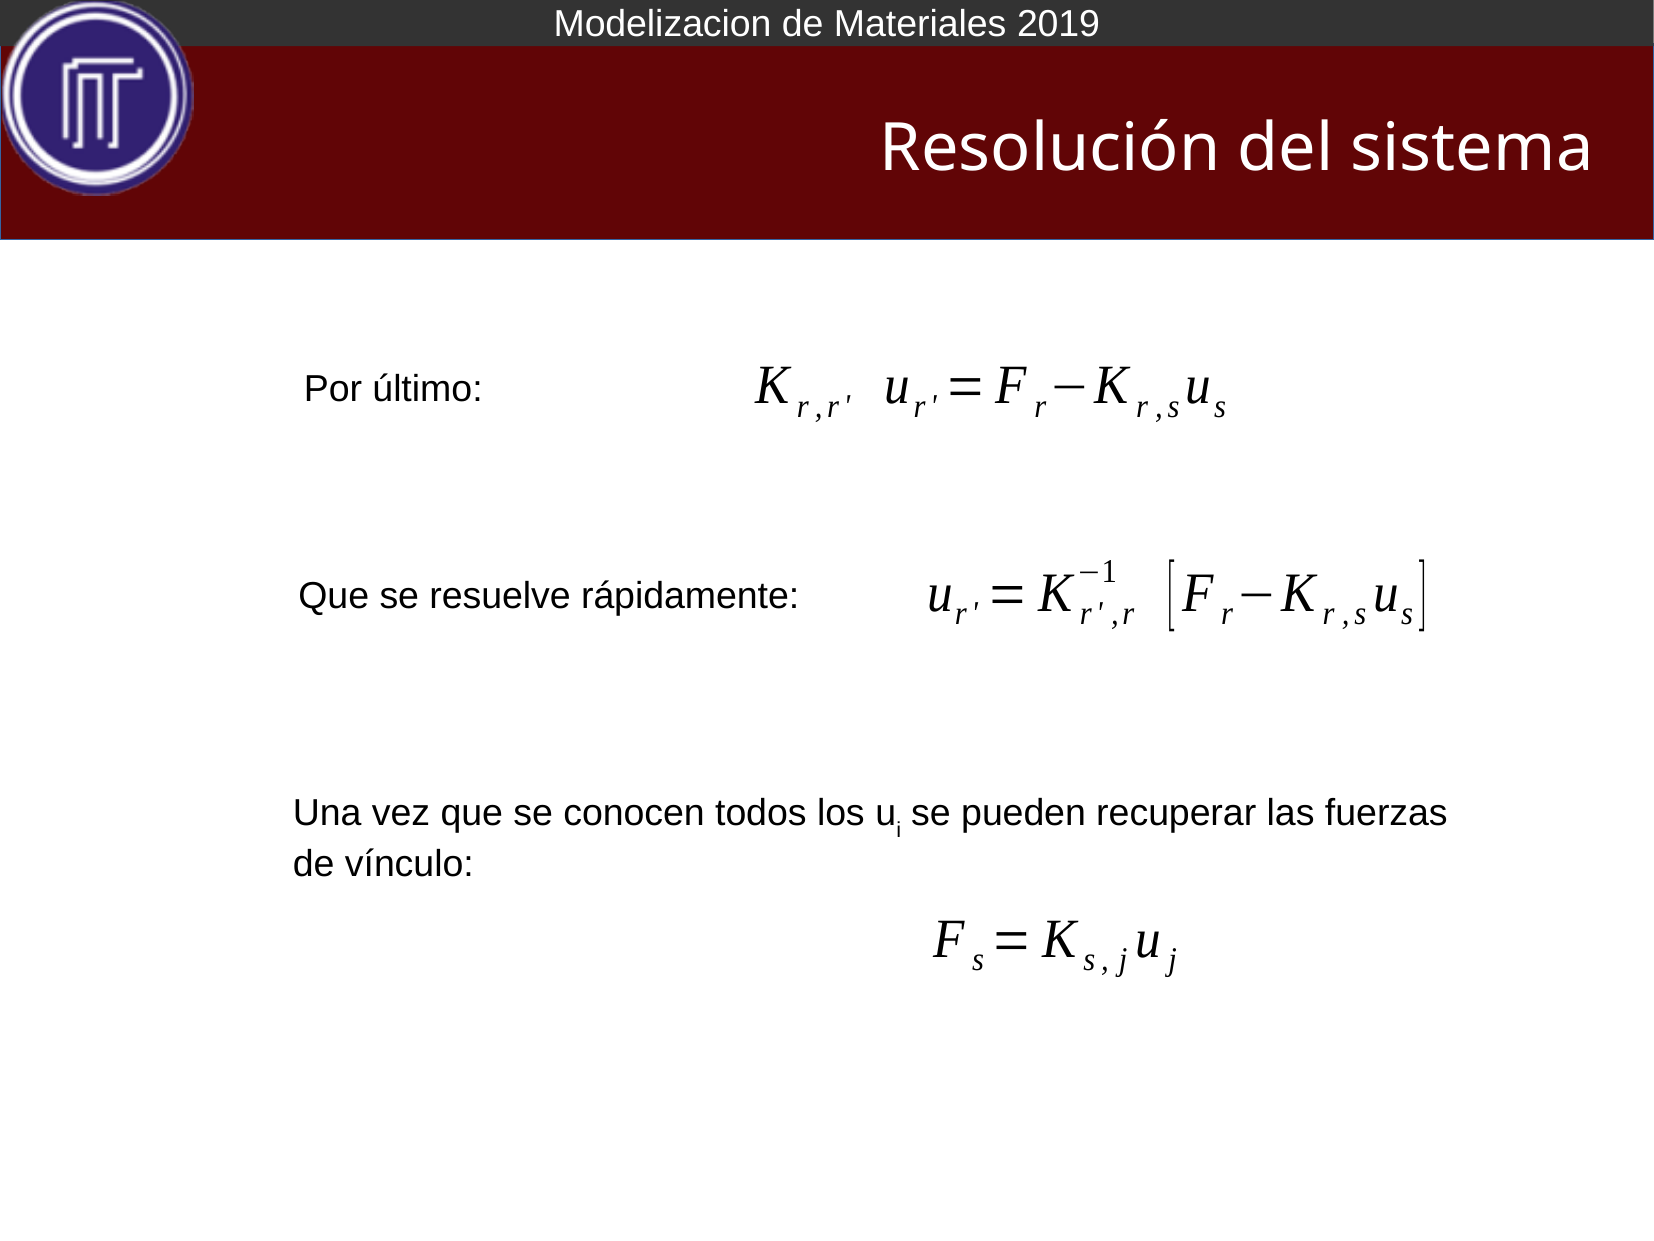

# Resolución del sistema
Por último:
Que se resuelve rápidamente:
Una vez que se conocen todos los ui se pueden recuperar las fuerzas de vínculo: